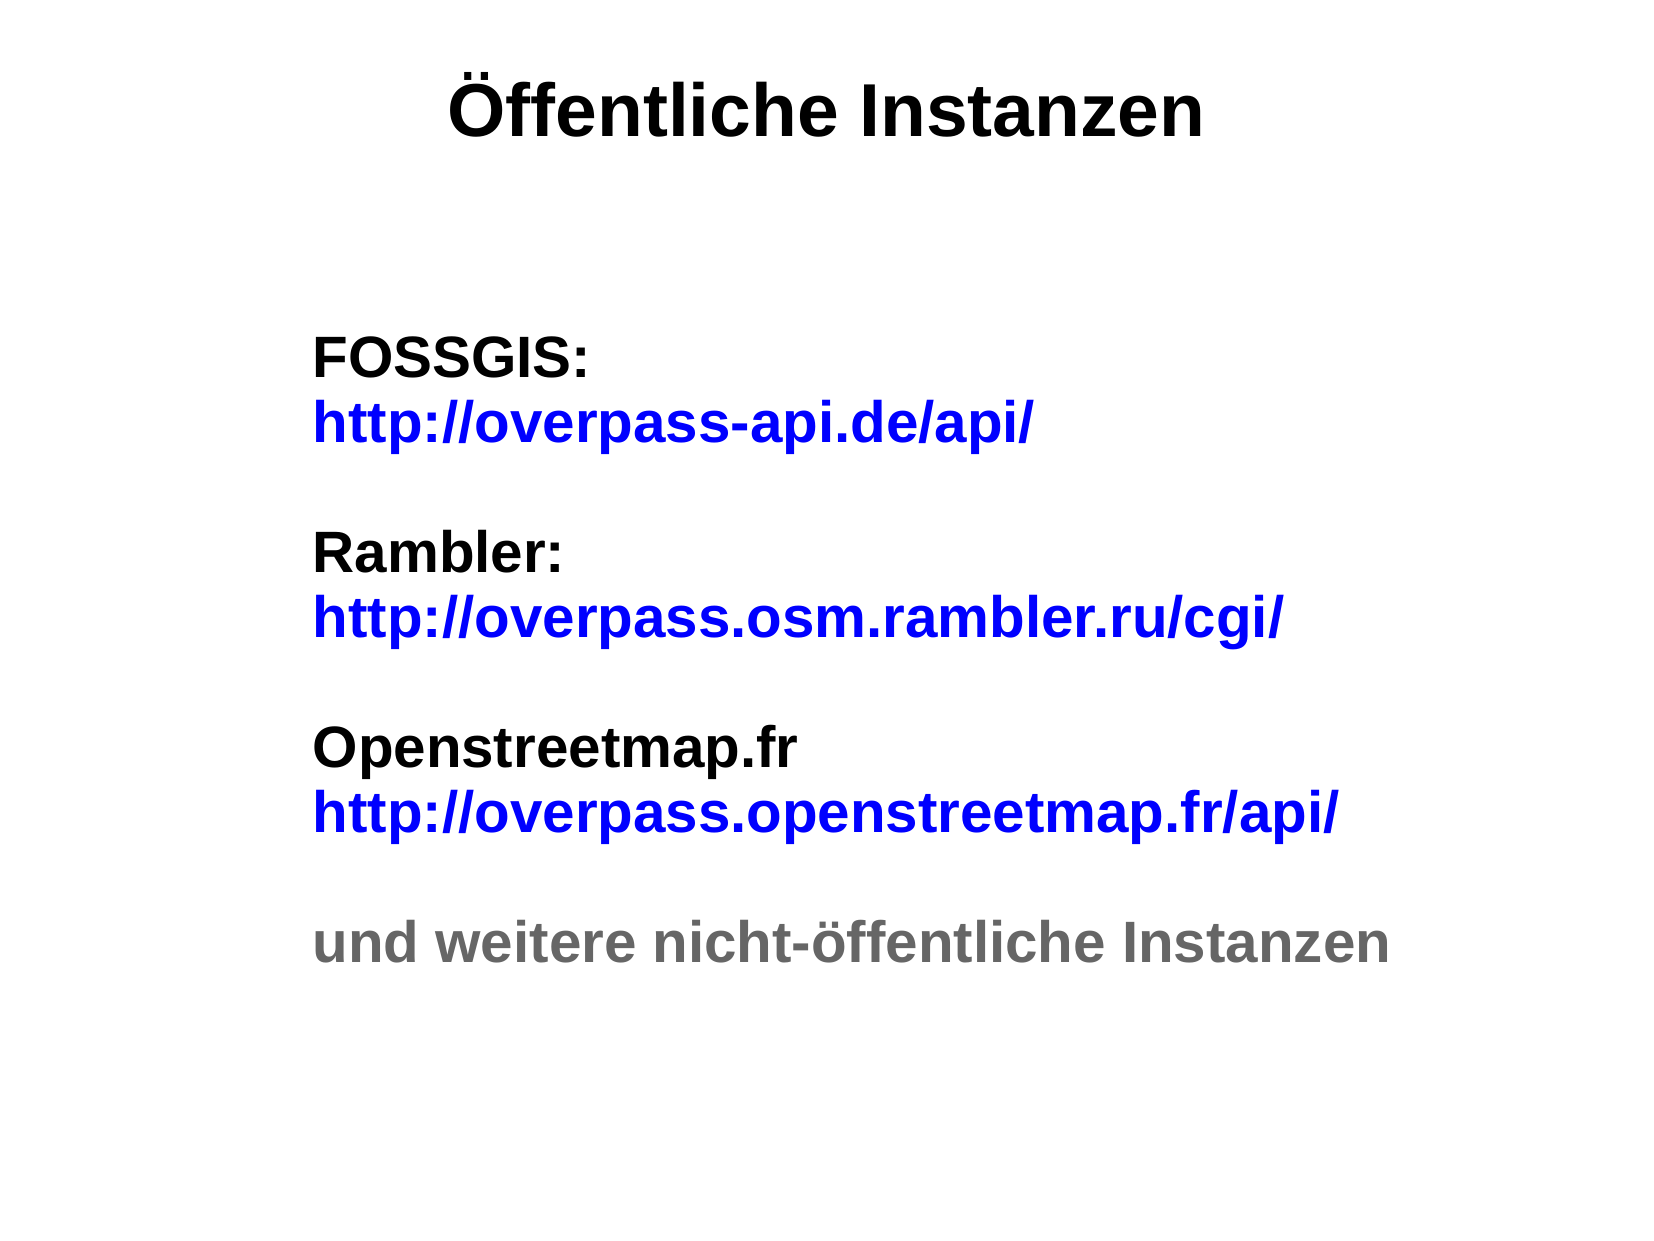

Öffentliche Instanzen
FOSSGIS:
http://overpass-api.de/api/
Rambler:
http://overpass.osm.rambler.ru/cgi/
Openstreetmap.fr
http://overpass.openstreetmap.fr/api/
und weitere nicht-öffentliche Instanzen